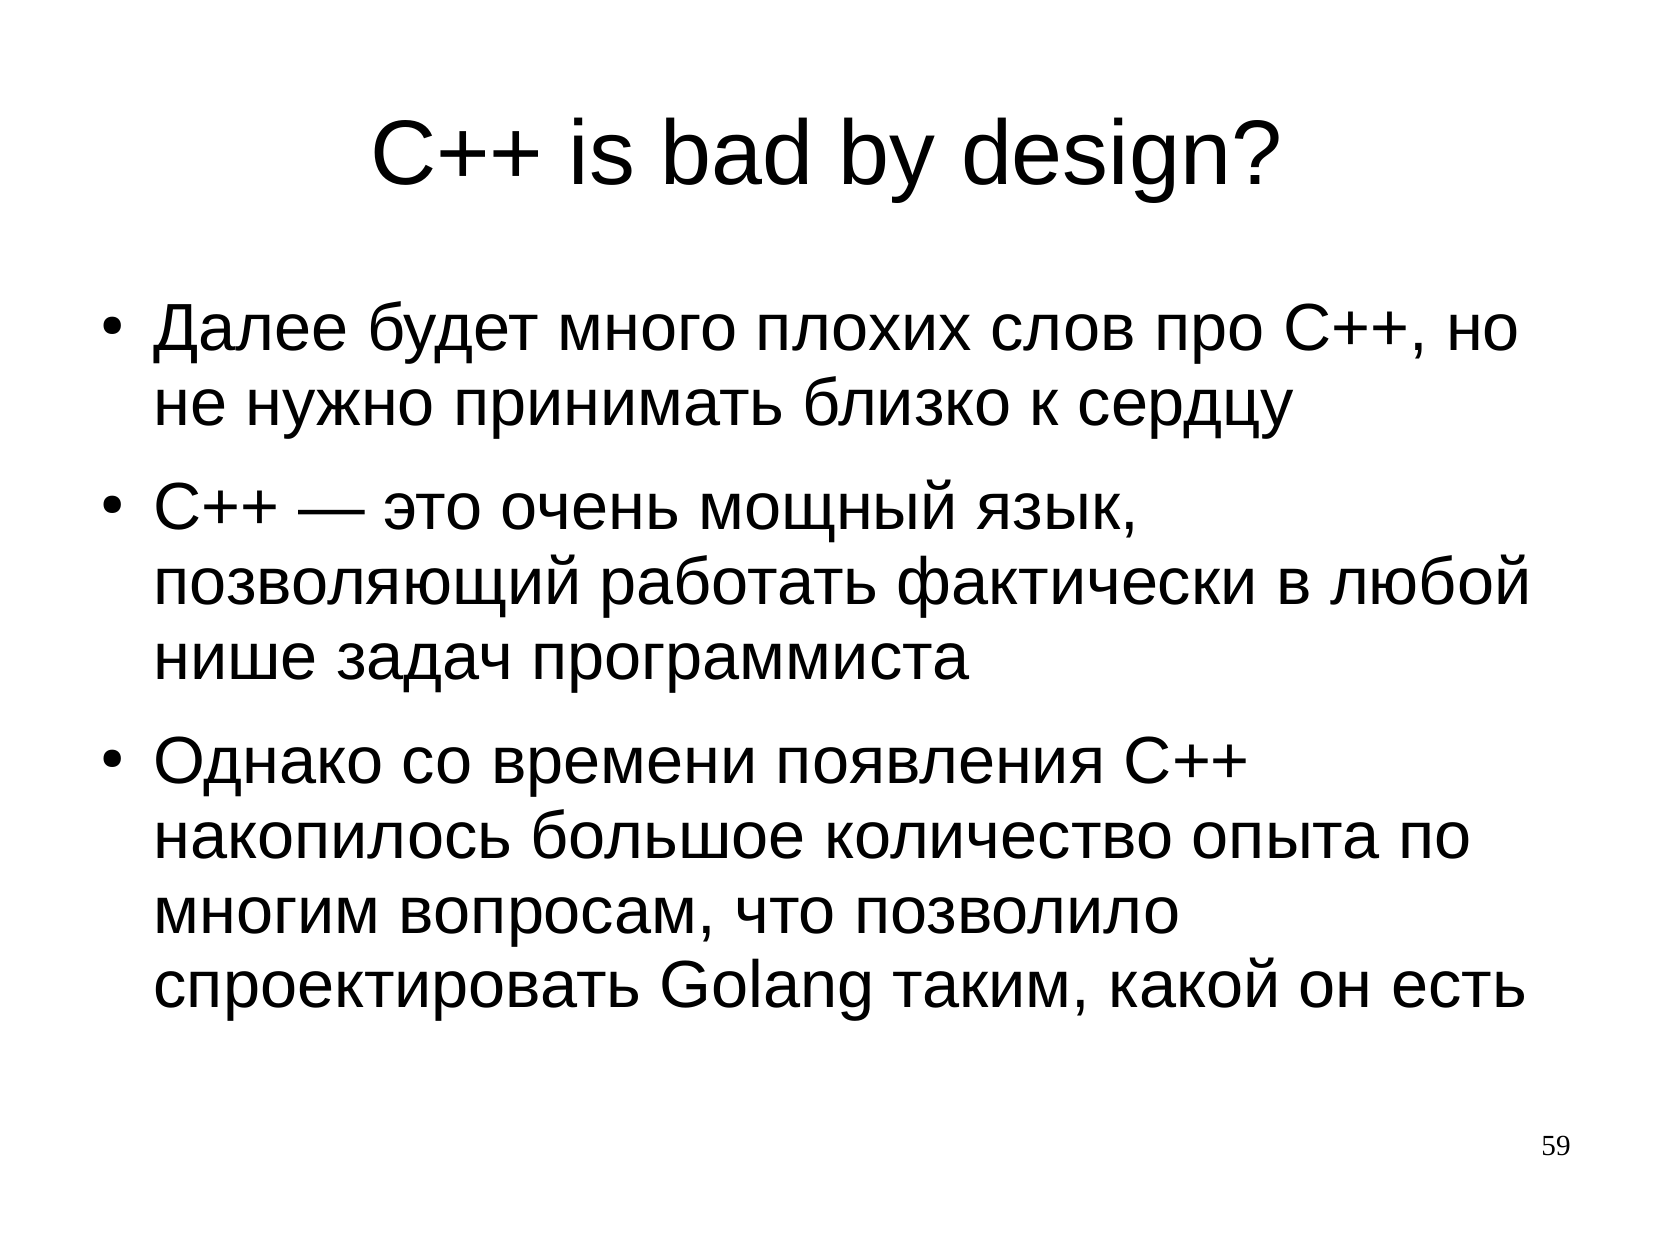

# C++ is bad by design?
Далее будет много плохих слов про C++, но не нужно принимать близко к сердцу
С++ — это очень мощный язык, позволяющий работать фактически в любой нише задач программиста
Однако со времени появления C++ накопилось большое количество опыта по многим вопросам, что позволило спроектировать Golang таким, какой он есть
59